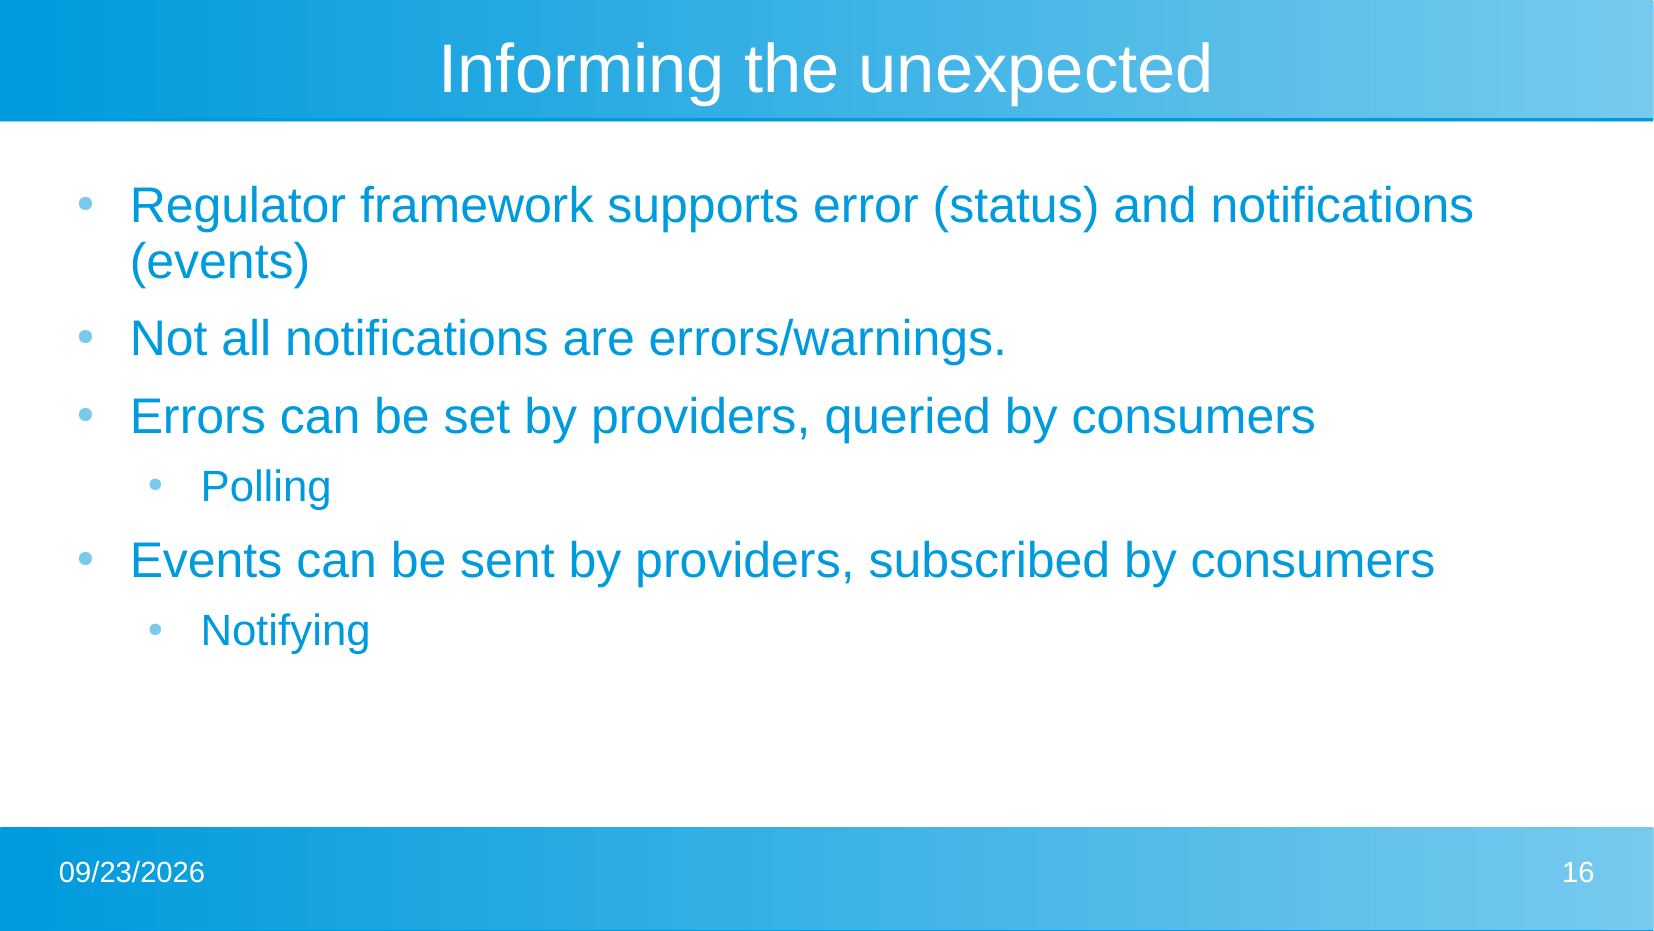

# Informing the unexpected
Regulator framework supports error (status) and notifications (events)
Not all notifications are errors/warnings.
Errors can be set by providers, queried by consumers
Polling
Events can be sent by providers, subscribed by consumers
Notifying
16